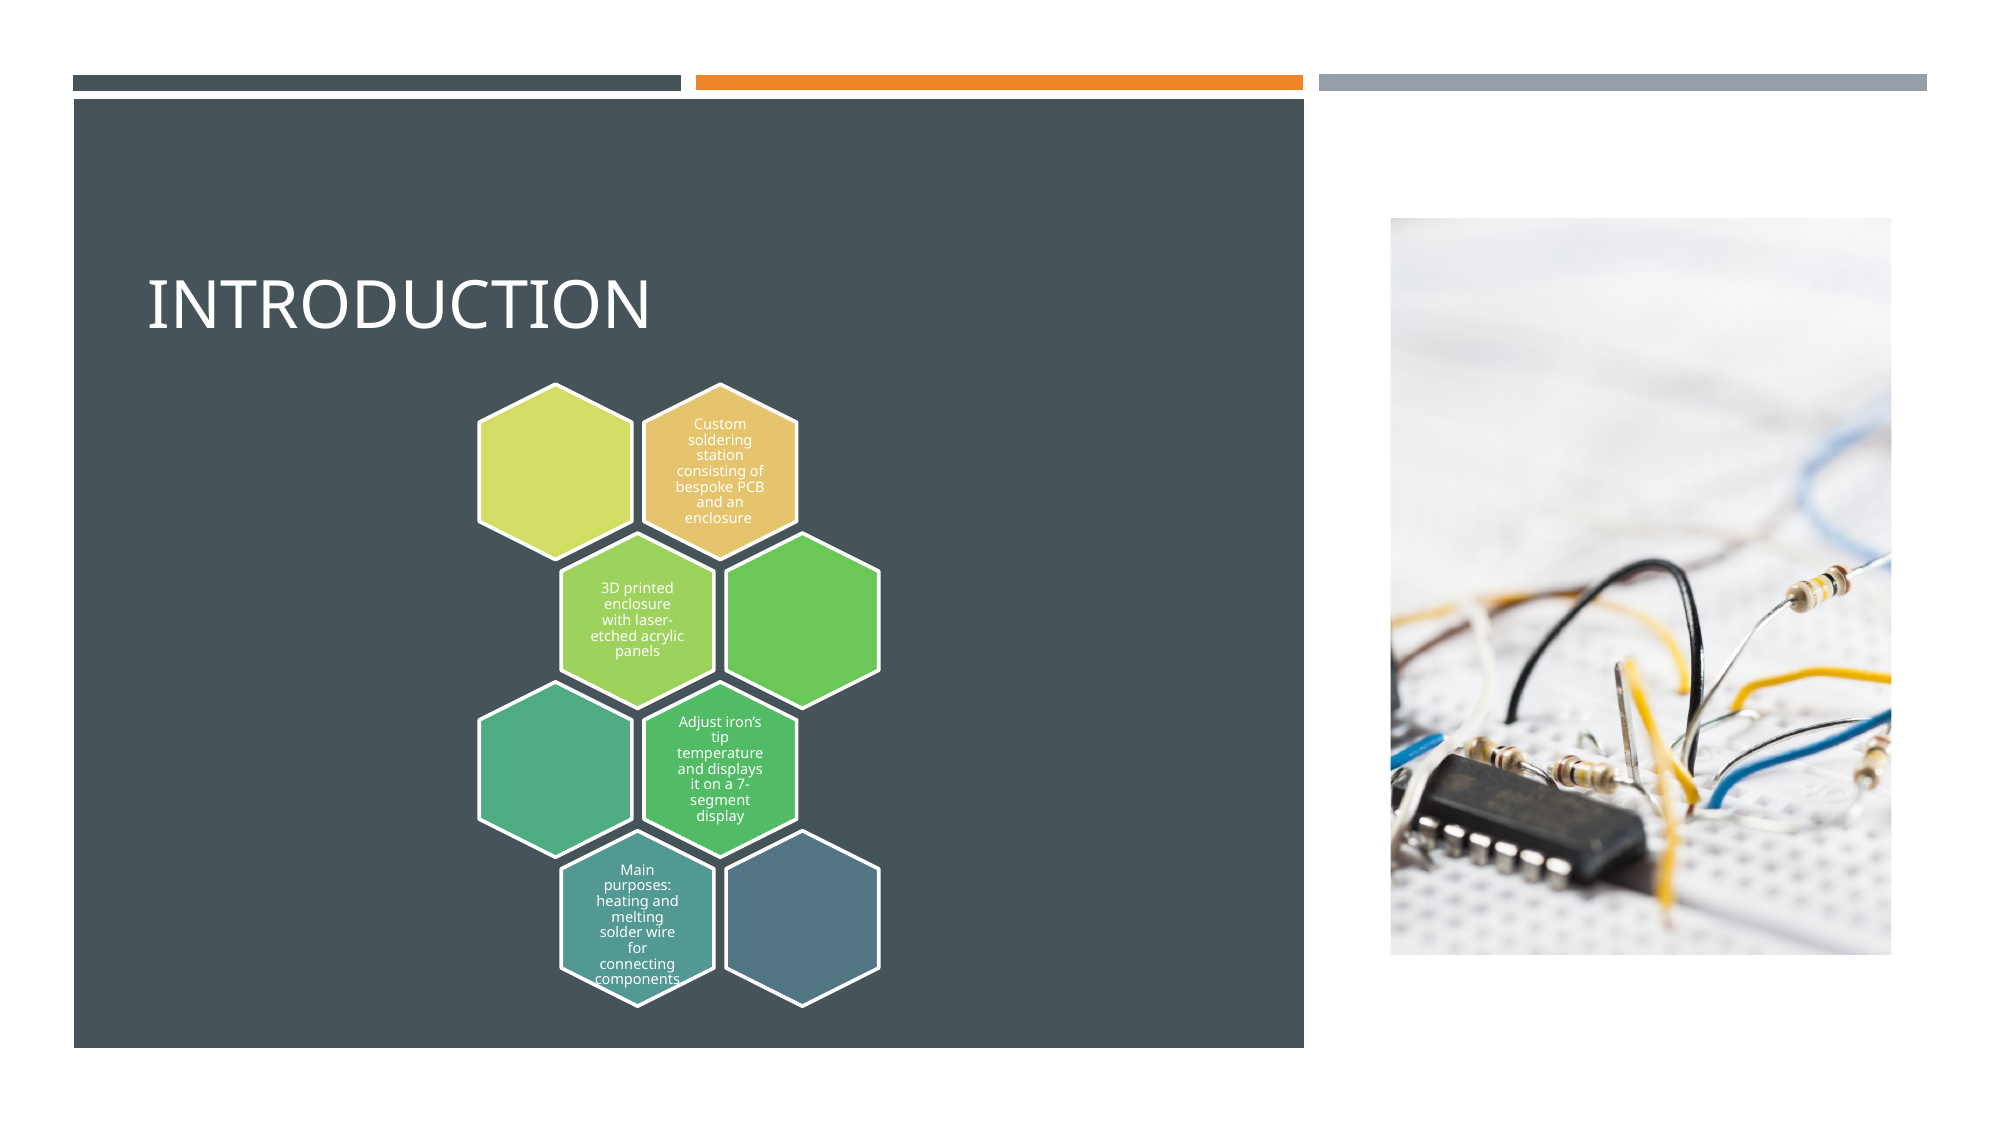

# introduction
Custom soldering station consisting of bespoke PCB and an enclosure
3D printed enclosure with laser-etched acrylic panels
Adjust iron’s tip temperature and displays it on a 7-segment display
Main purposes: heating and melting solder wire for connecting components